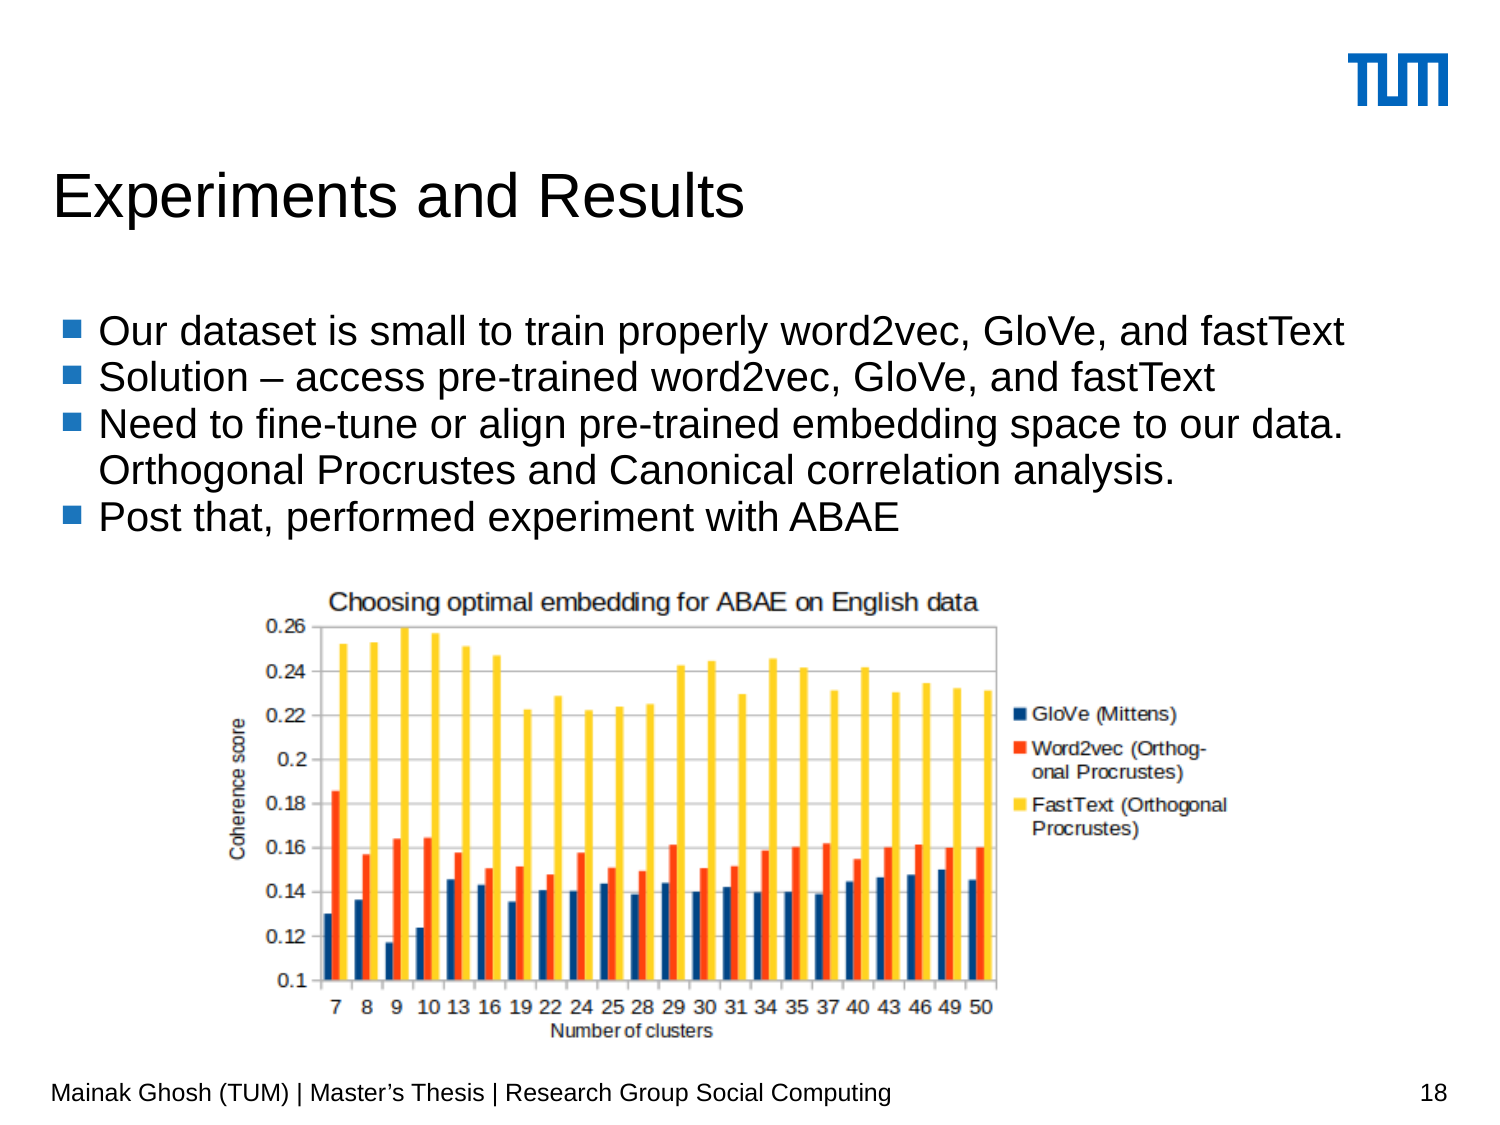

# Experiments and Results
Our dataset is small to train properly word2vec, GloVe, and fastText
Solution – access pre-trained word2vec, GloVe, and fastText
Need to fine-tune or align pre-trained embedding space to our data. Orthogonal Procrustes and Canonical correlation analysis.
Post that, performed experiment with ABAE
Mainak Ghosh (TUM) | Master’s Thesis | Research Group Social Computing